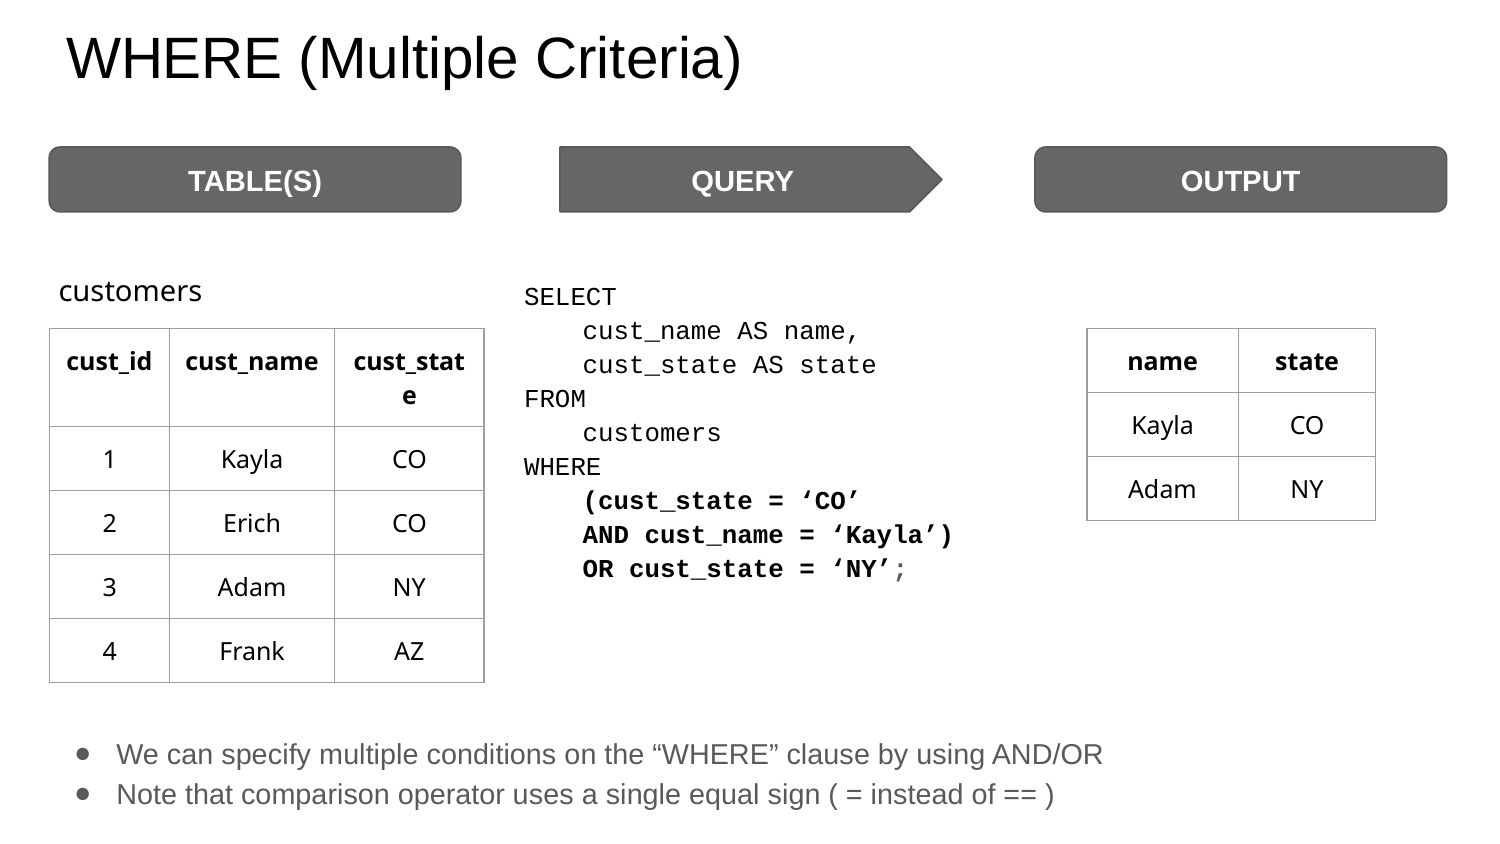

# WHERE (Multiple Criteria)
TABLE(S)
QUERY
OUTPUT
customers
SELECT
	cust_name AS name,
	cust_state AS state
FROM
	customers
WHERE
(cust_state = ‘CO’
AND cust_name = ‘Kayla’)
OR cust_state = ‘NY’;
| cust\_id | cust\_name | cust\_state |
| --- | --- | --- |
| 1 | Kayla | CO |
| 2 | Erich | CO |
| 3 | Adam | NY |
| 4 | Frank | AZ |
| name | state |
| --- | --- |
| Kayla | CO |
| Adam | NY |
We can specify multiple conditions on the “WHERE” clause by using AND/OR
Note that comparison operator uses a single equal sign ( = instead of == )